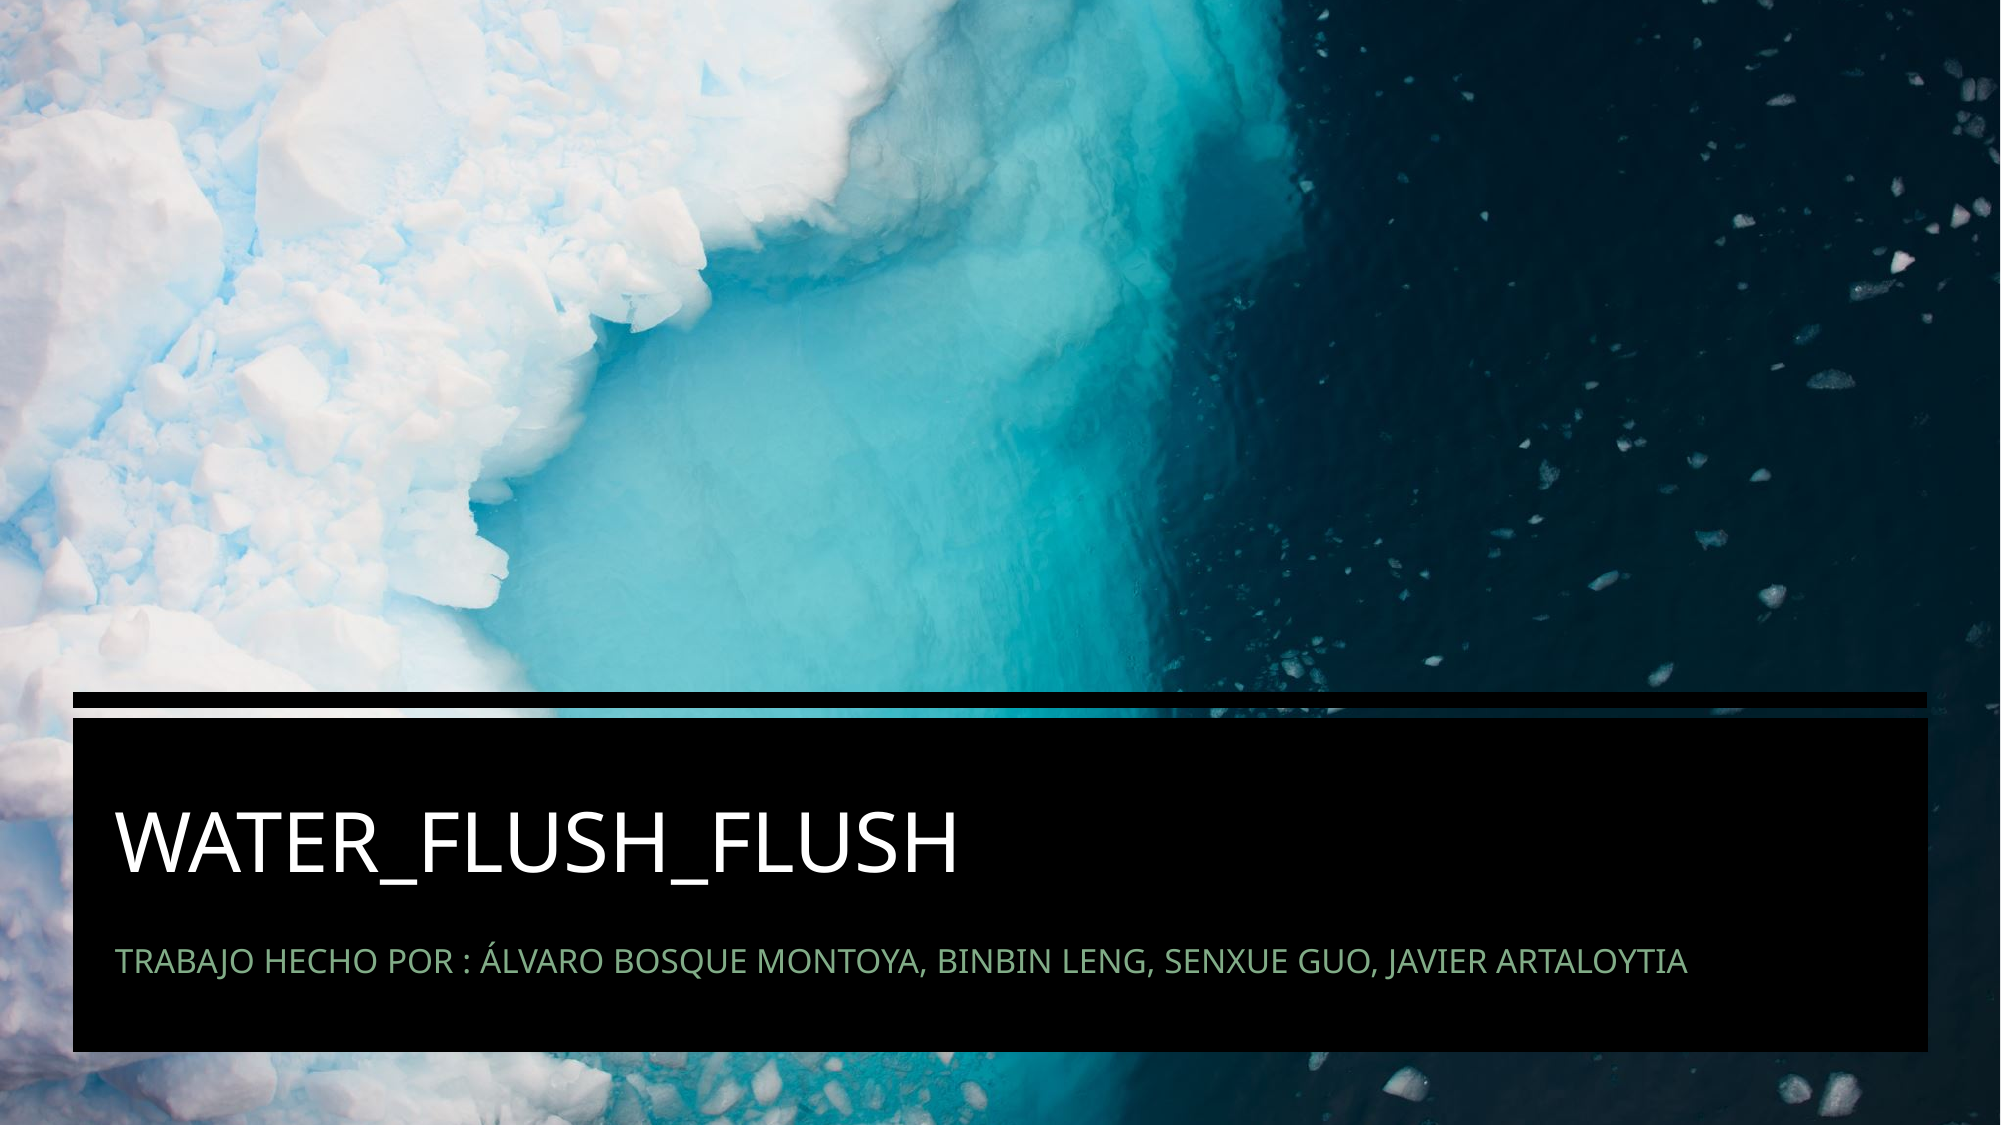

# Water_FLUSH_FLUSH
Trabajo hecho por : ÁLVARO BOSQUE MONTOYA, BINBIN LENG, SENXUE GUO, JAVIER ARTALOYTIA